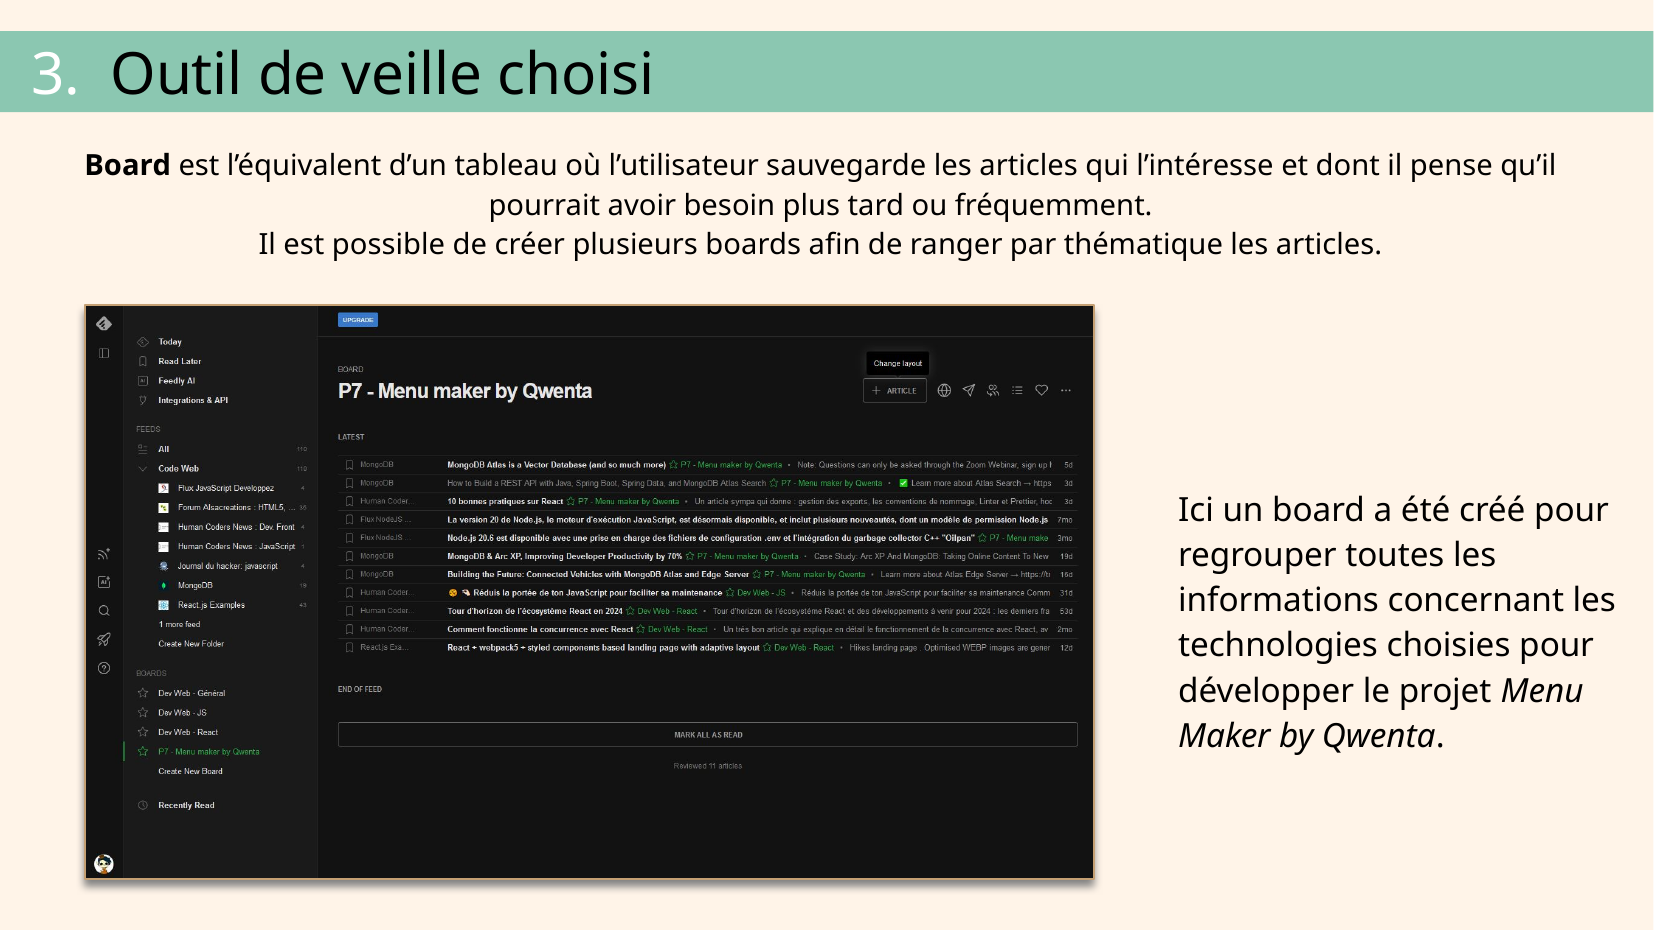

# 3. Outil de veille choisi
Board est l’équivalent d’un tableau où l’utilisateur sauvegarde les articles qui l’intéresse et dont il pense qu’il pourrait avoir besoin plus tard ou fréquemment.
Il est possible de créer plusieurs boards afin de ranger par thématique les articles.
Ici un board a été créé pour regrouper toutes les informations concernant les technologies choisies pour développer le projet Menu Maker by Qwenta.